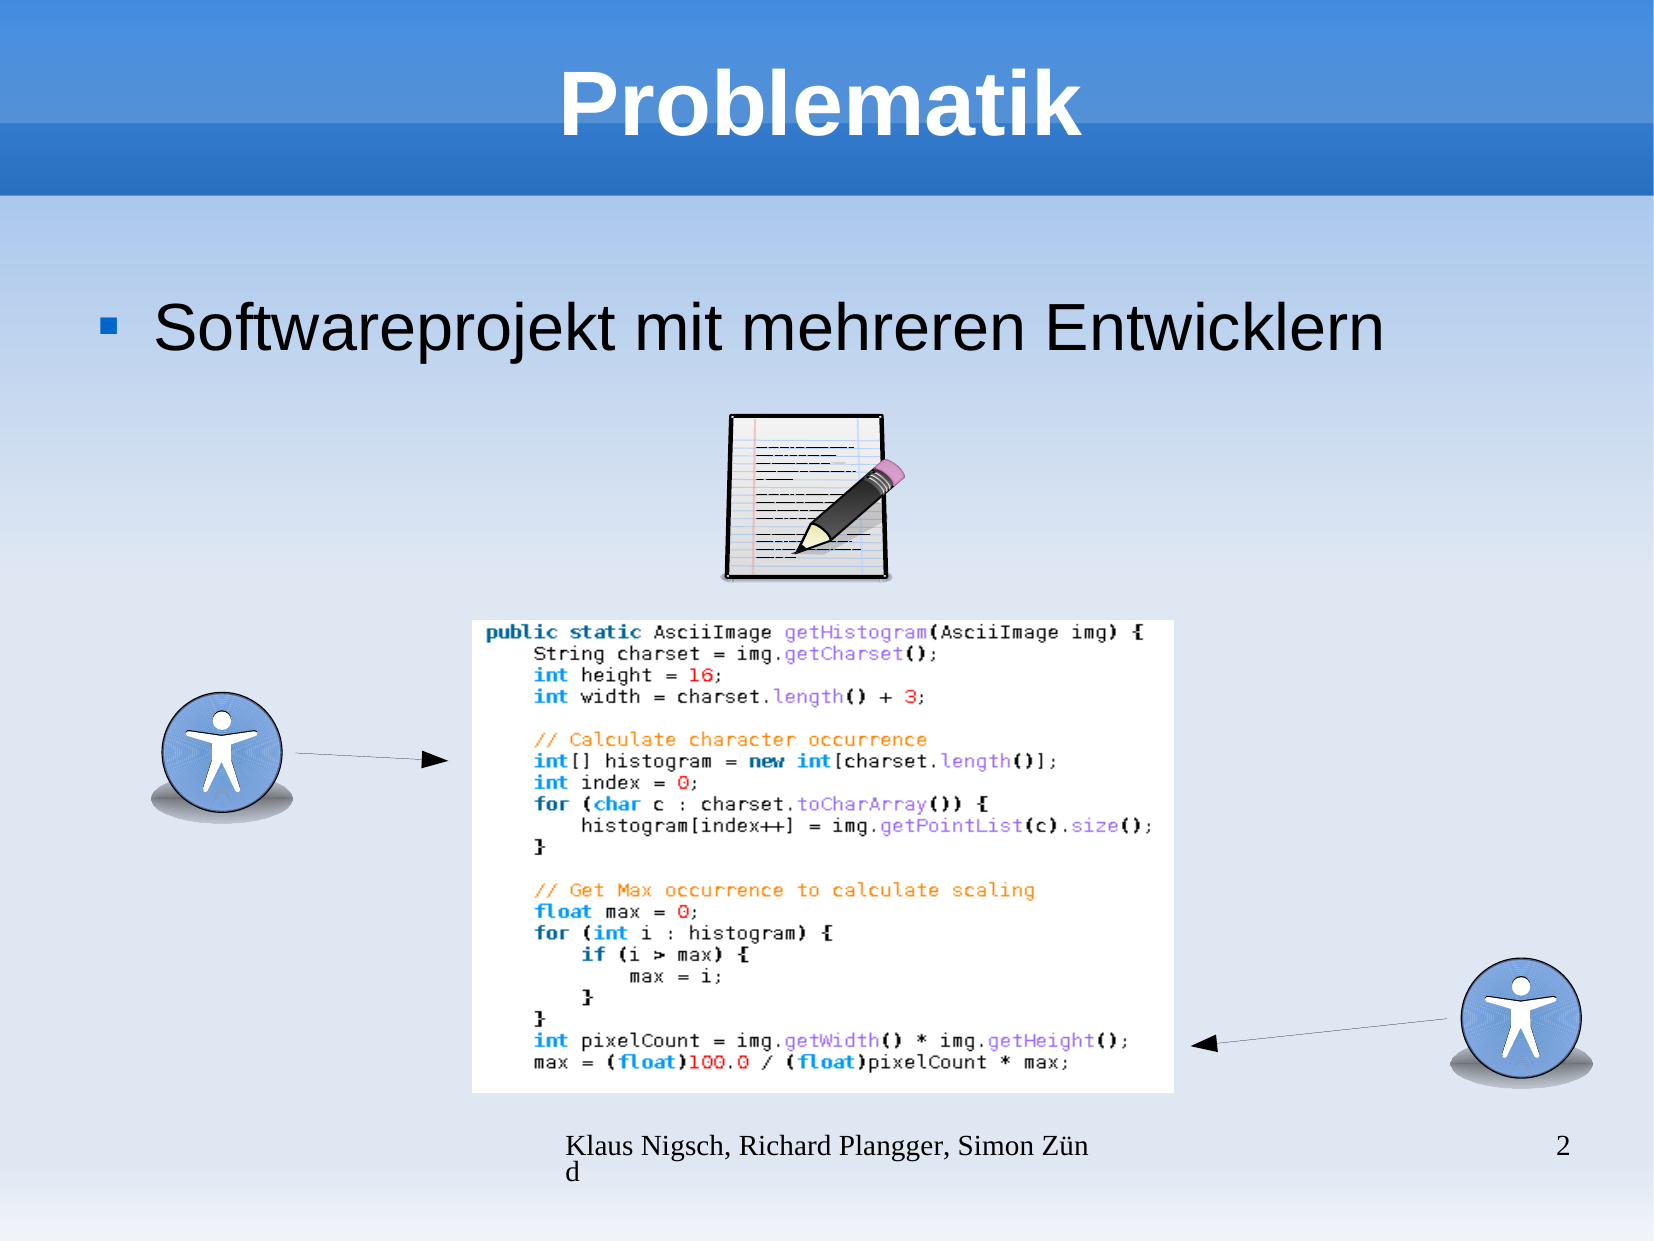

# Problematik
Softwareprojekt mit mehreren Entwicklern
Klaus Nigsch, Richard Plangger, Simon Zünd
2